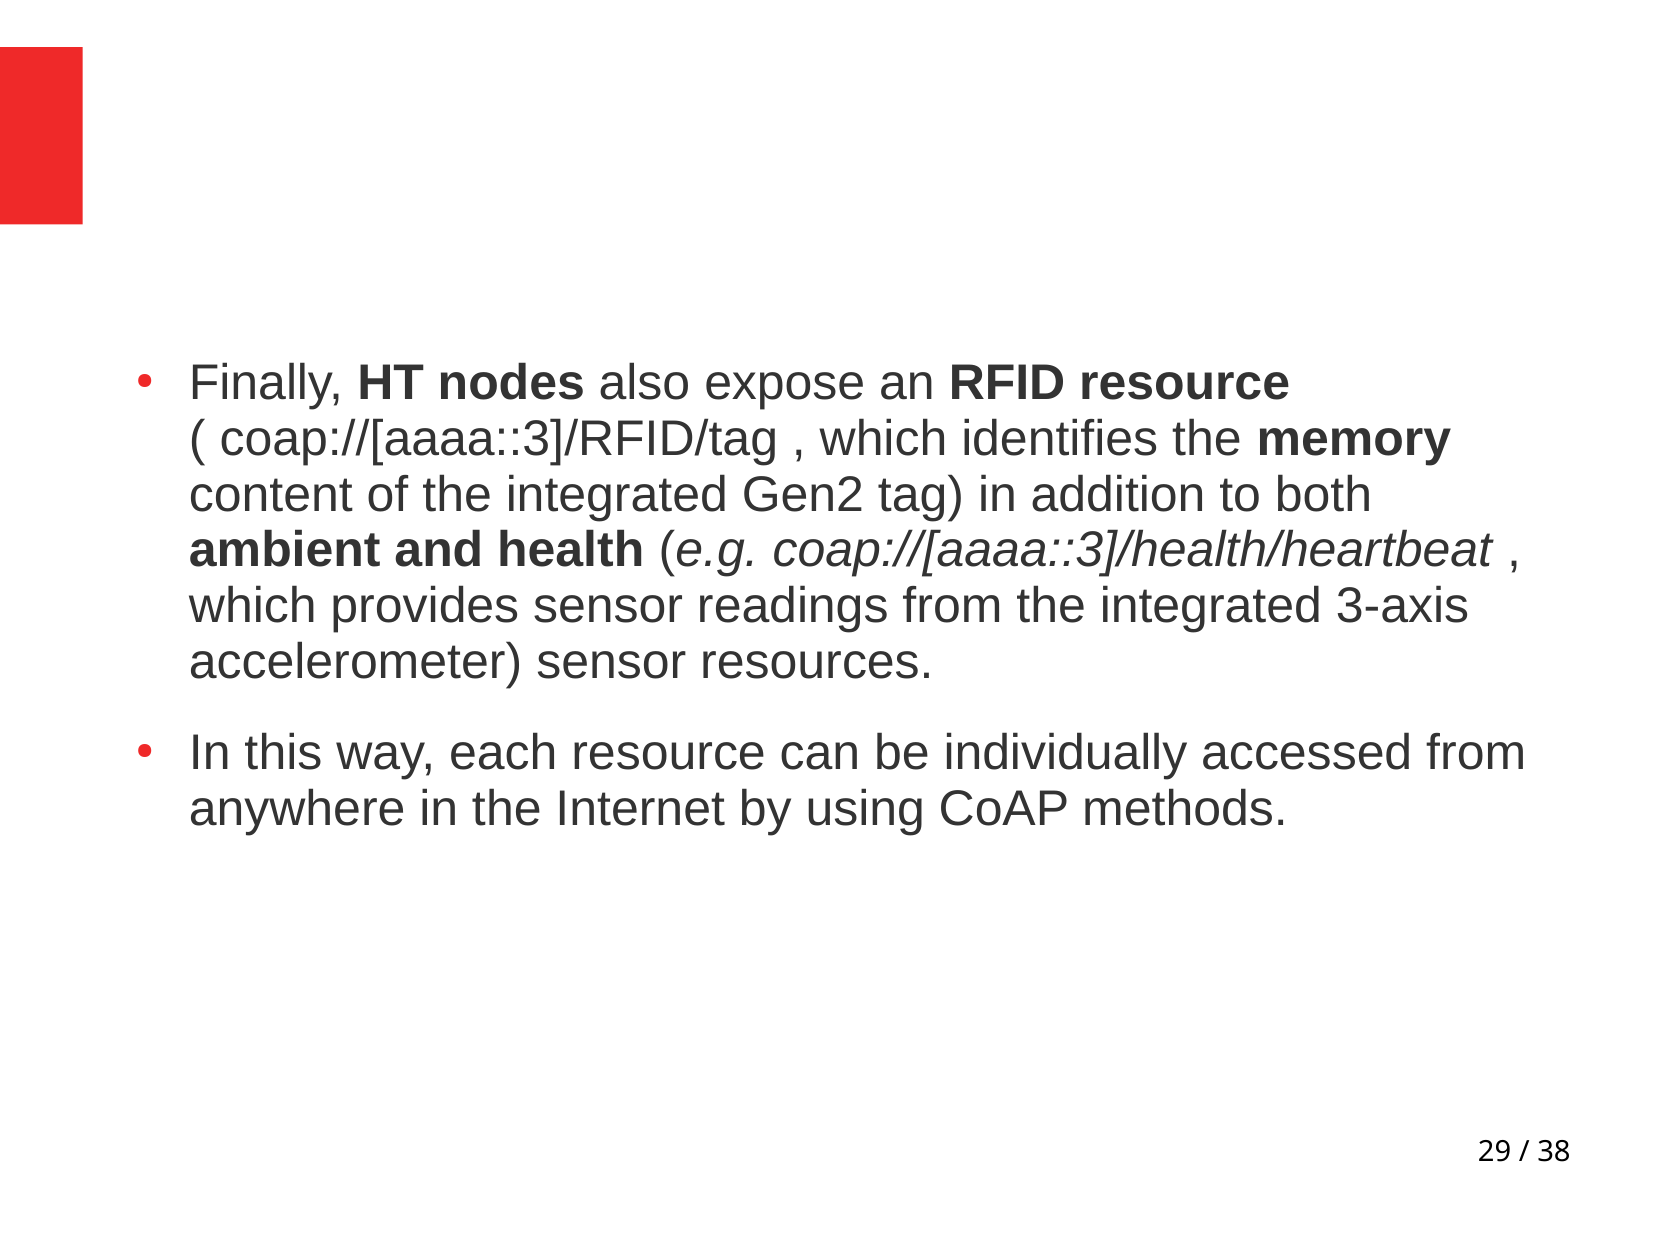

# Finally, HT nodes also expose an RFID resource ( coap://[aaaa::3]/RFID/tag , which identifies the memory content of the integrated Gen2 tag) in addition to both ambient and health (e.g. coap://[aaaa::3]/health/heartbeat , which provides sensor readings from the integrated 3-axis accelerometer) sensor resources.
In this way, each resource can be individually accessed from anywhere in the Internet by using CoAP methods.
29